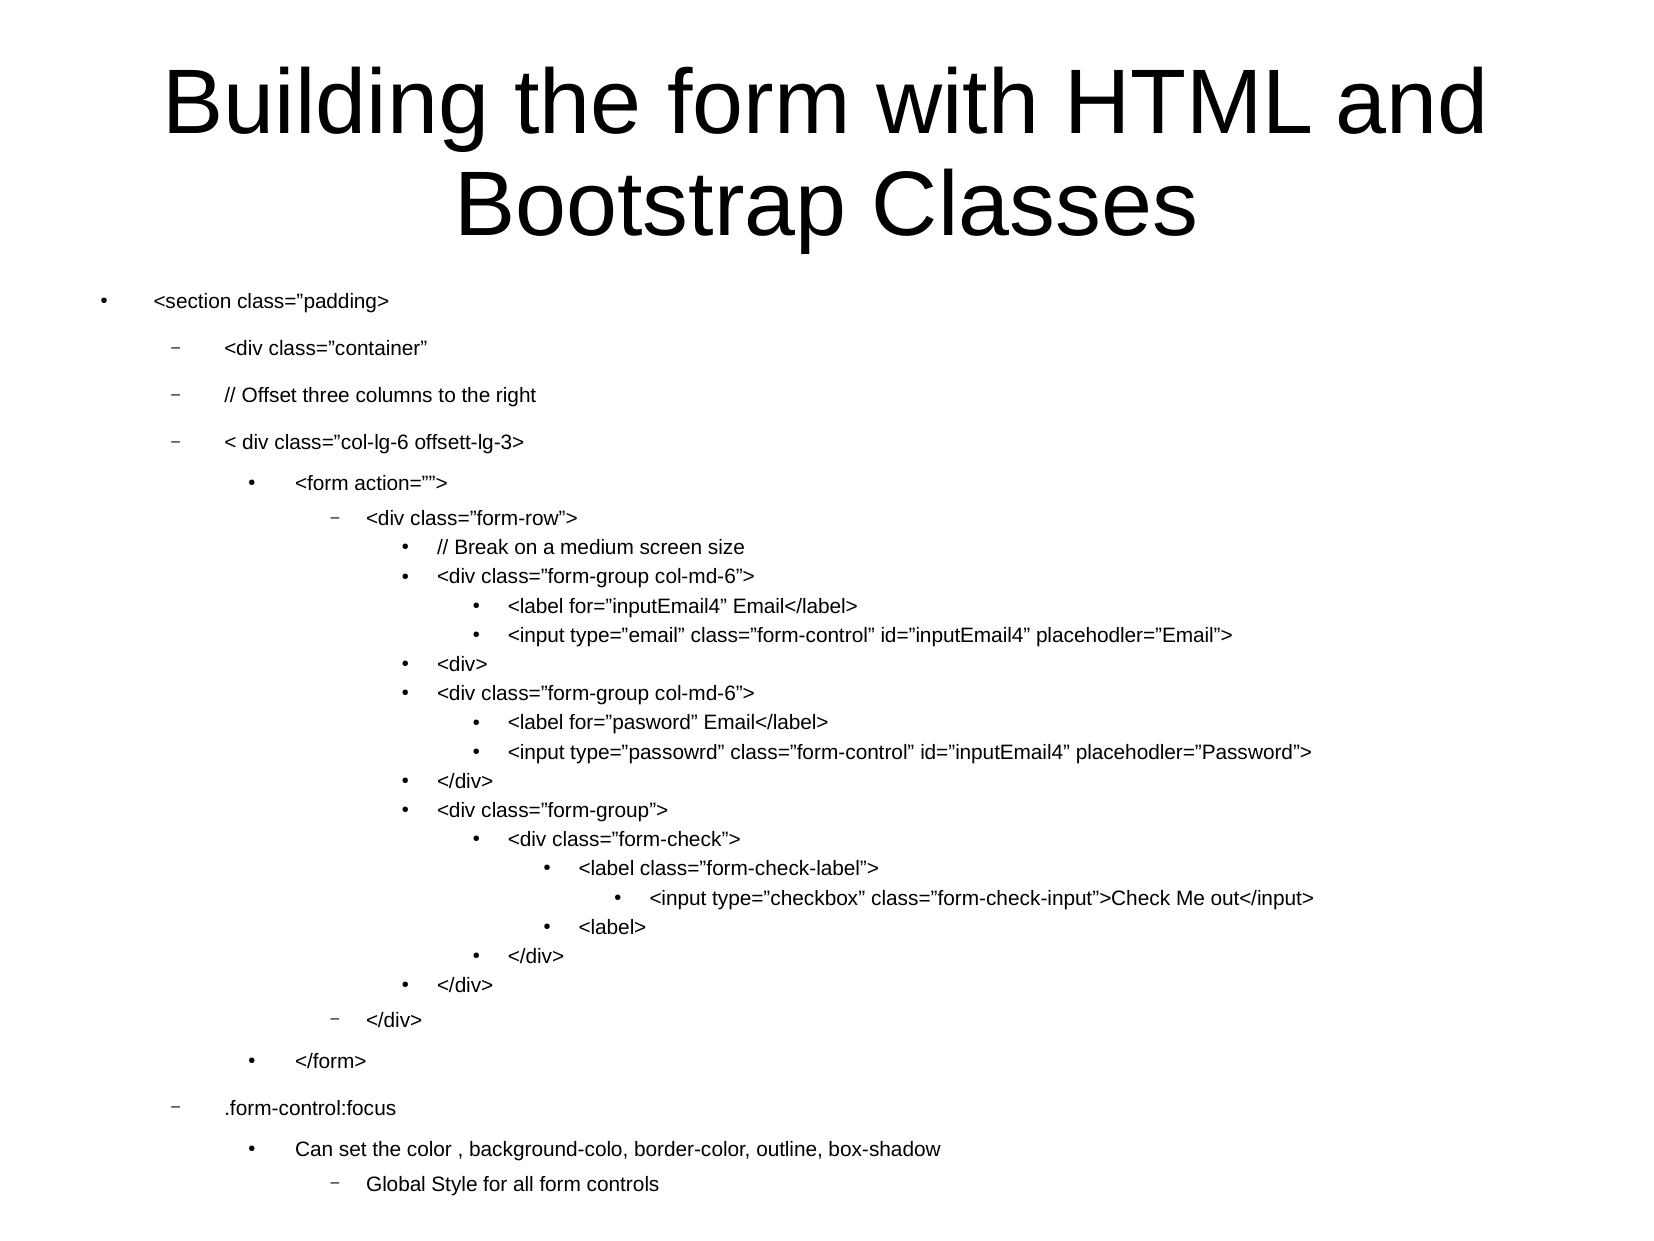

# Building the form with HTML and Bootstrap Classes
<section class=”padding>
<div class=”container”
// Offset three columns to the right
< div class=”col-lg-6 offsett-lg-3>
<form action=””>
<div class=”form-row”>
// Break on a medium screen size
<div class=”form-group col-md-6”>
<label for=”inputEmail4” Email</label>
<input type=”email” class=”form-control” id=”inputEmail4” placehodler=”Email”>
<div>
<div class=”form-group col-md-6”>
<label for=”pasword” Email</label>
<input type=”passowrd” class=”form-control” id=”inputEmail4” placehodler=”Password”>
</div>
<div class=”form-group”>
<div class=”form-check”>
<label class=”form-check-label”>
<input type=”checkbox” class=”form-check-input”>Check Me out</input>
<label>
</div>
</div>
</div>
</form>
.form-control:focus
Can set the color , background-colo, border-color, outline, box-shadow
Global Style for all form controls